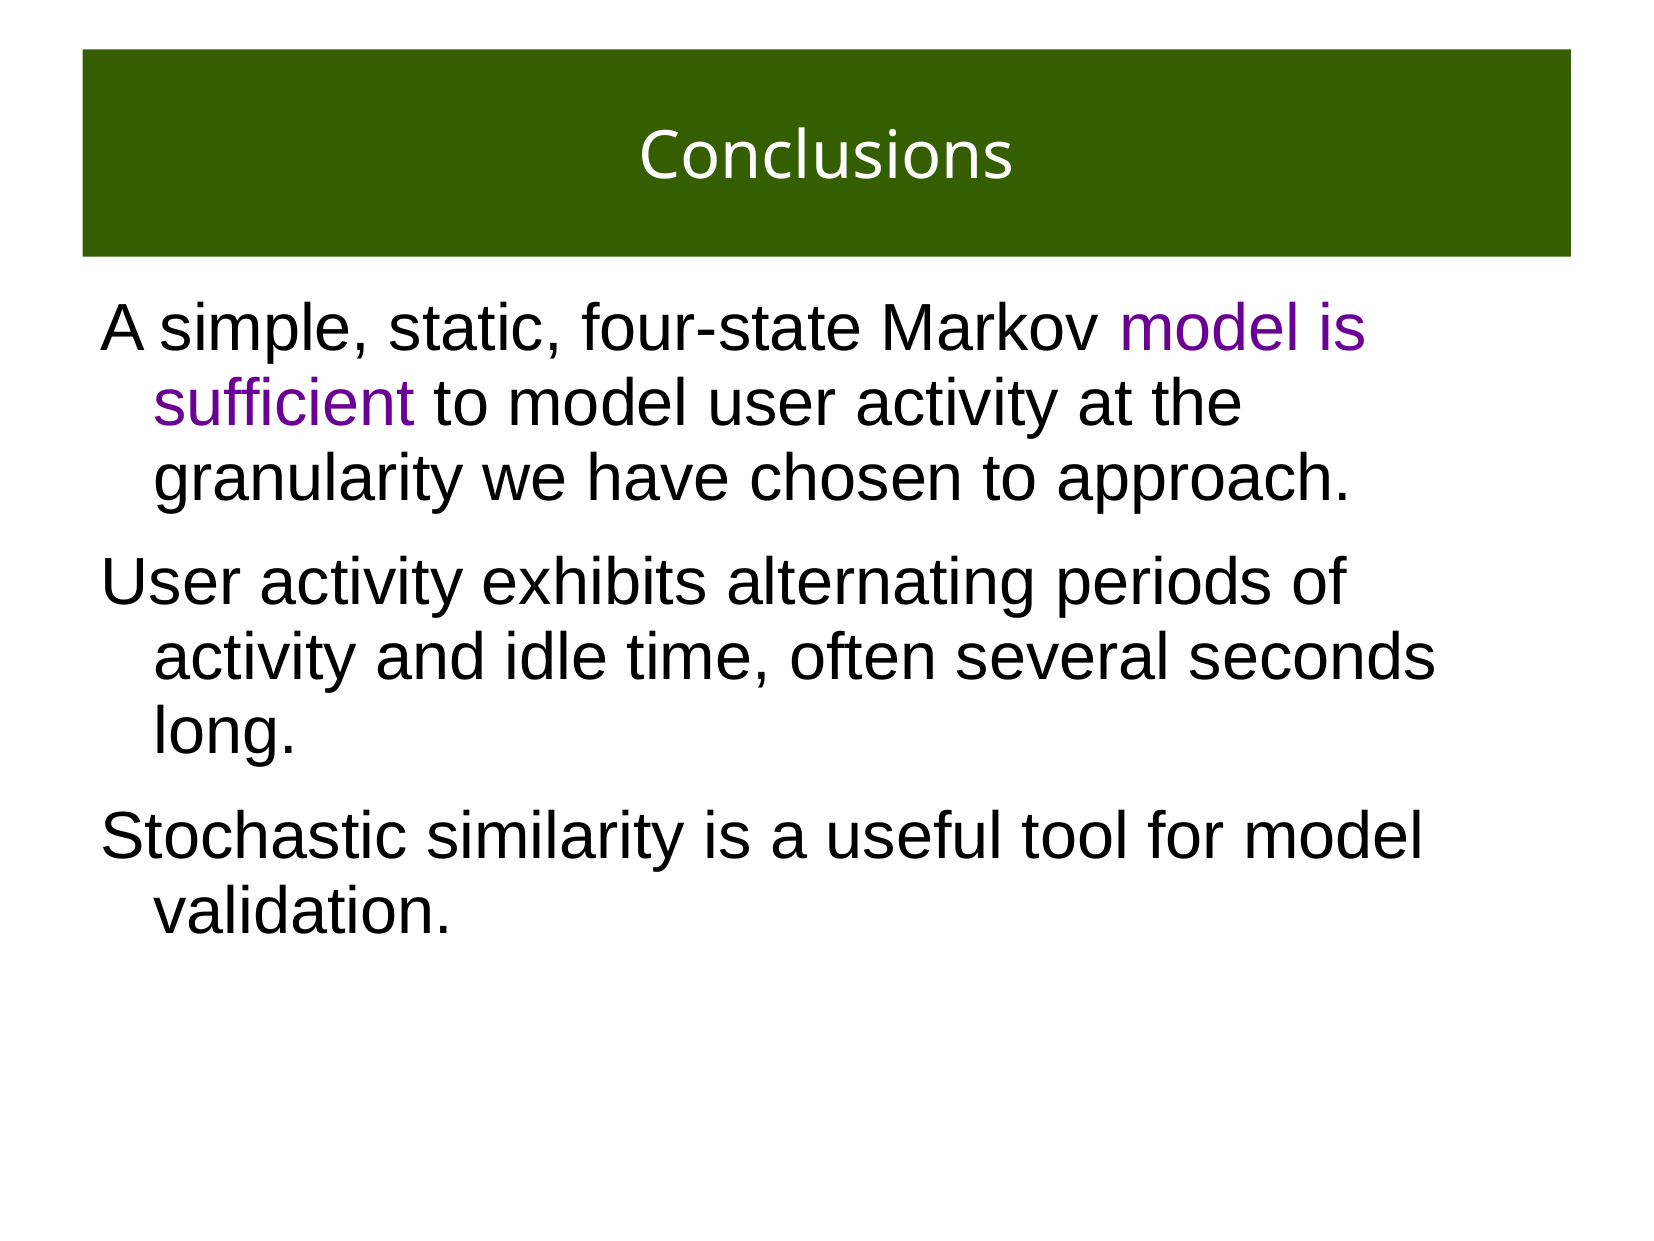

#
Conclusions
A simple, static, four-state Markov model is sufficient to model user activity at the granularity we have chosen to approach.
User activity exhibits alternating periods of activity and idle time, often several seconds long.
Stochastic similarity is a useful tool for model validation.